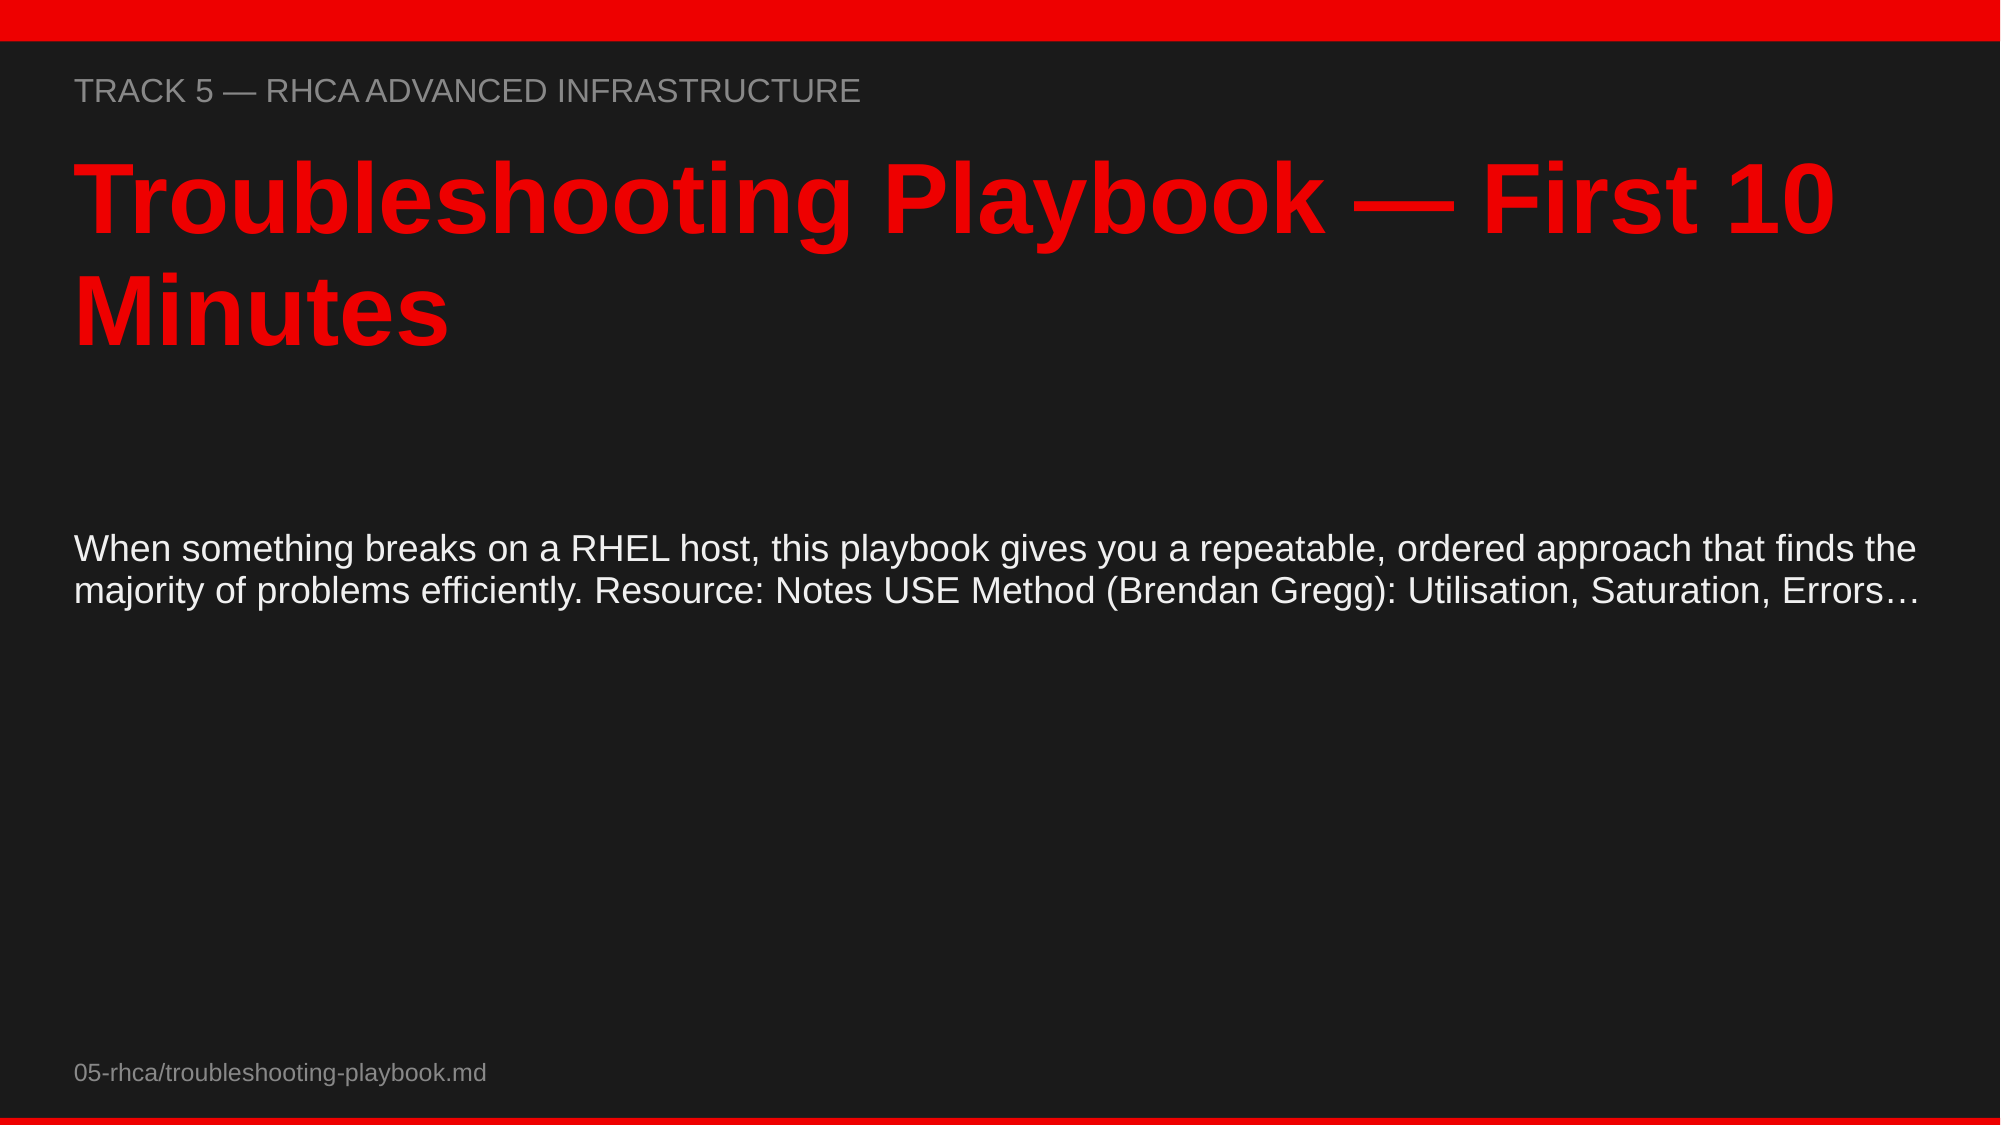

TRACK 5 — RHCA ADVANCED INFRASTRUCTURE
Troubleshooting Playbook — First 10 Minutes
When something breaks on a RHEL host, this playbook gives you a repeatable, ordered approach that finds the majority of problems efficiently. Resource: Notes USE Method (Brendan Gregg): Utilisation, Saturation, Errors…
05-rhca/troubleshooting-playbook.md